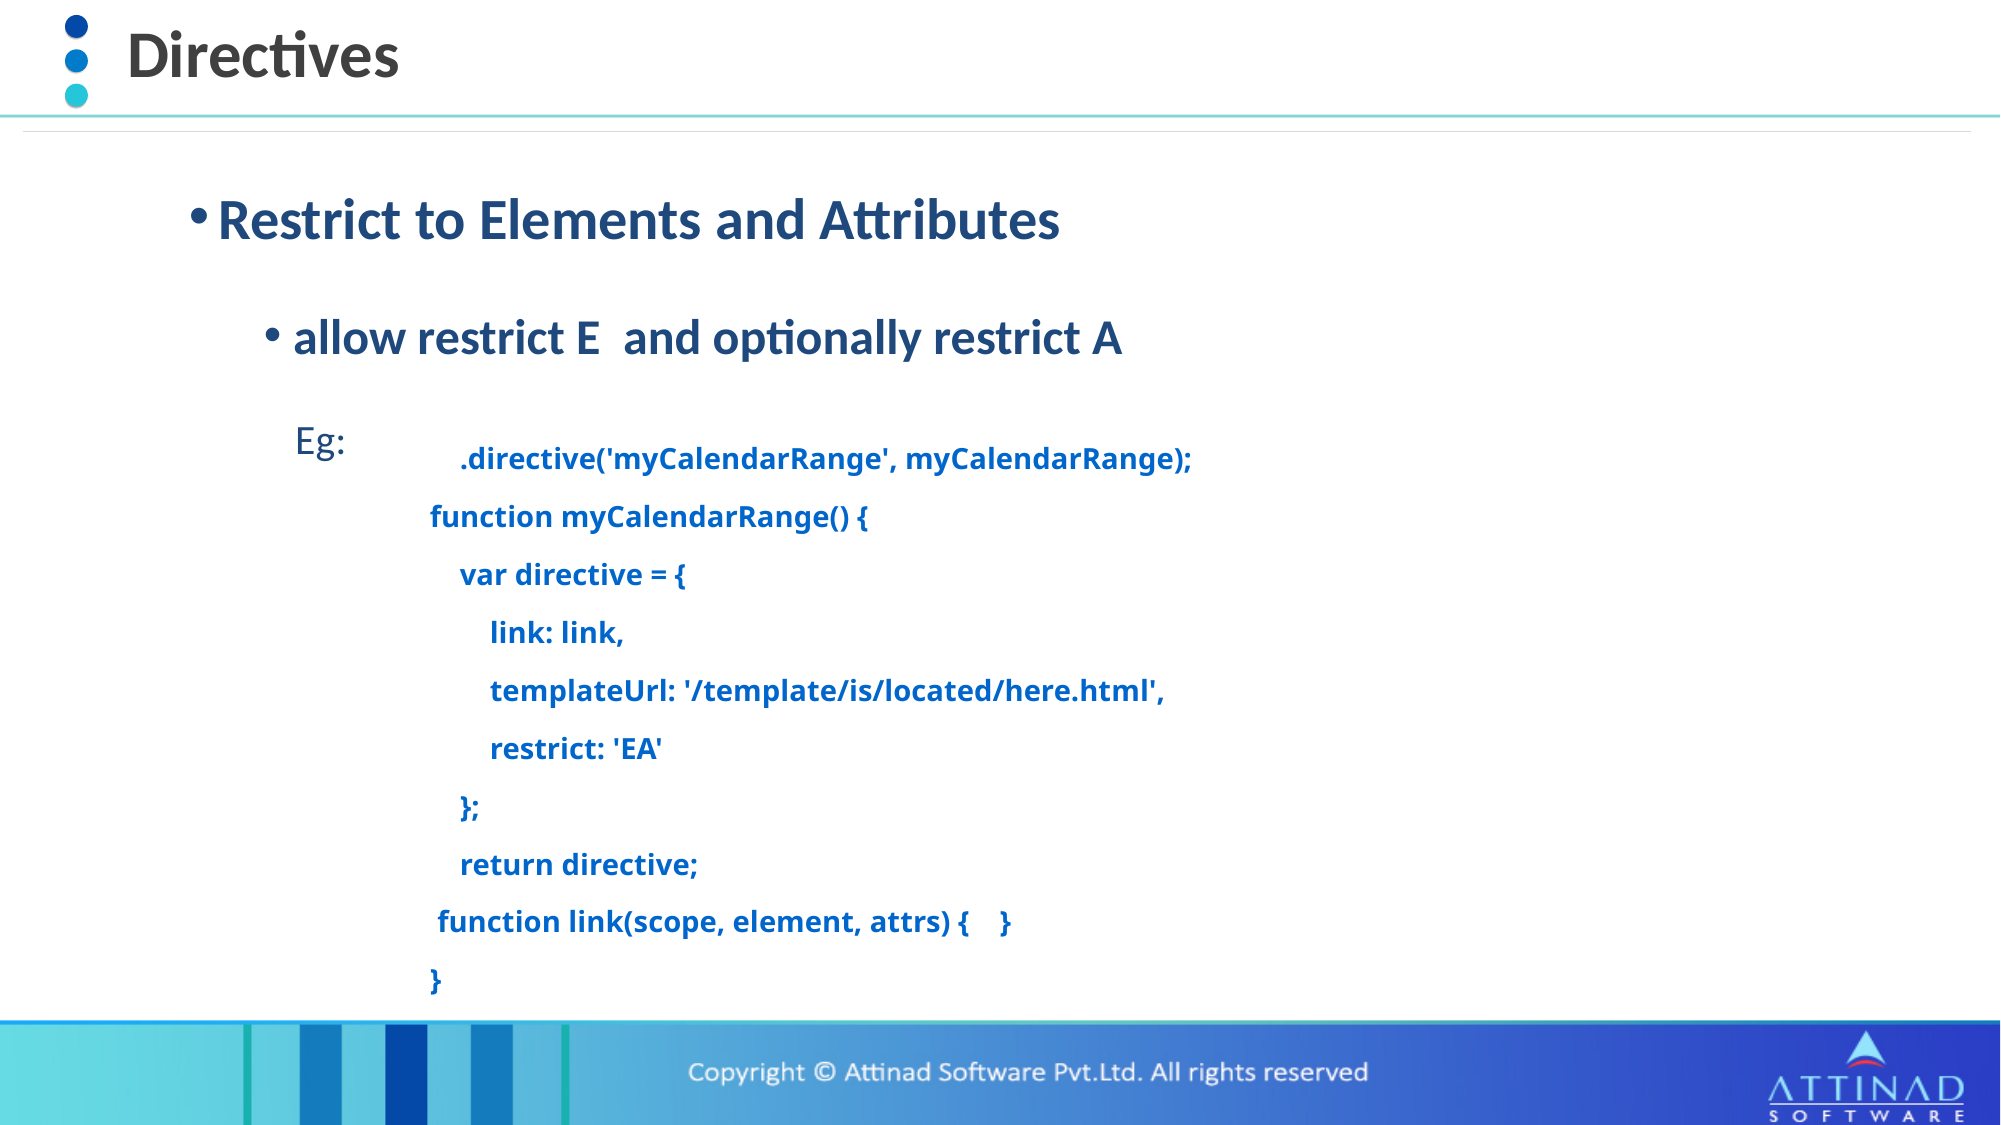

# Directives
Restrict to Elements and Attributes
allow restrict E and optionally restrict A
Eg:
 .directive('myCalendarRange', myCalendarRange);
function myCalendarRange() {
 var directive = {
 link: link,
 templateUrl: '/template/is/located/here.html',
 restrict: 'EA'
 };
 return directive;
 function link(scope, element, attrs) { }
}